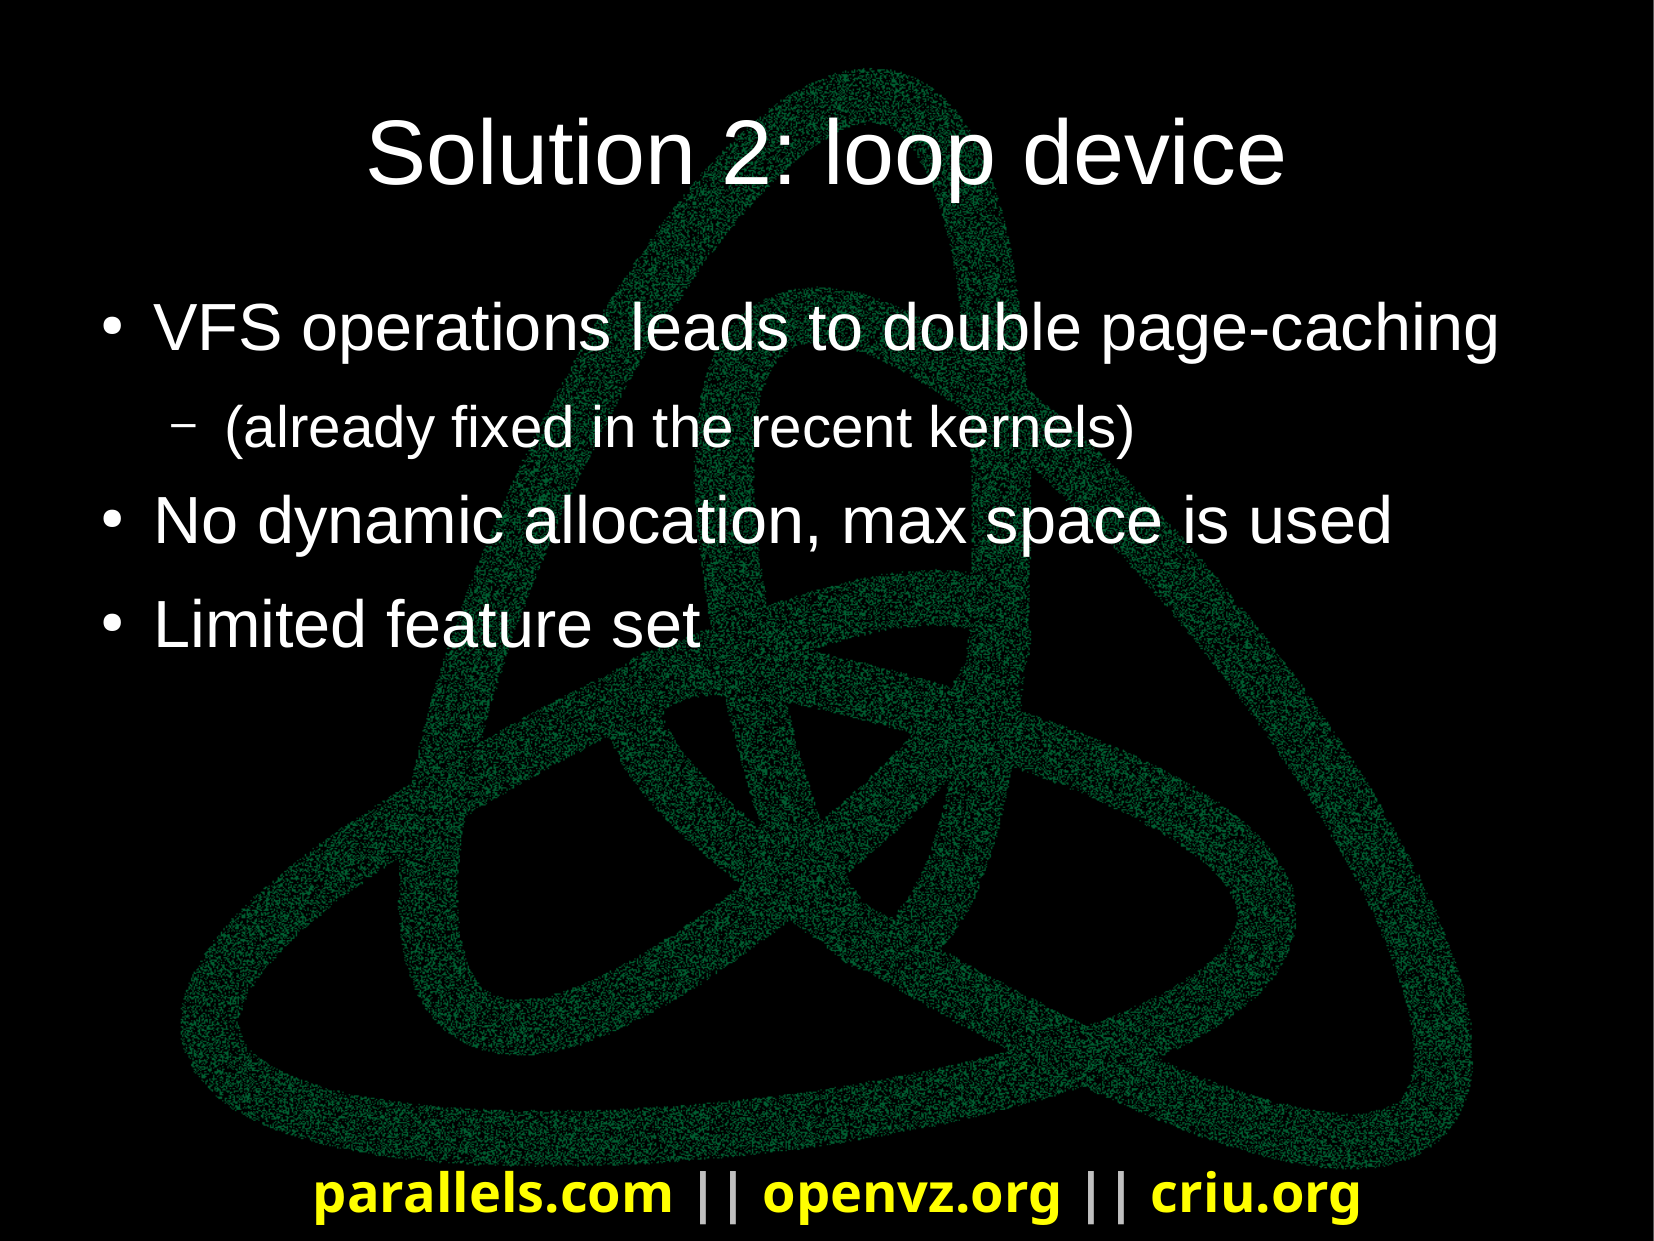

# Solution 2: loop device
VFS operations leads to double page-caching
(already fixed in the recent kernels)
No dynamic allocation, max space is used
Limited feature set